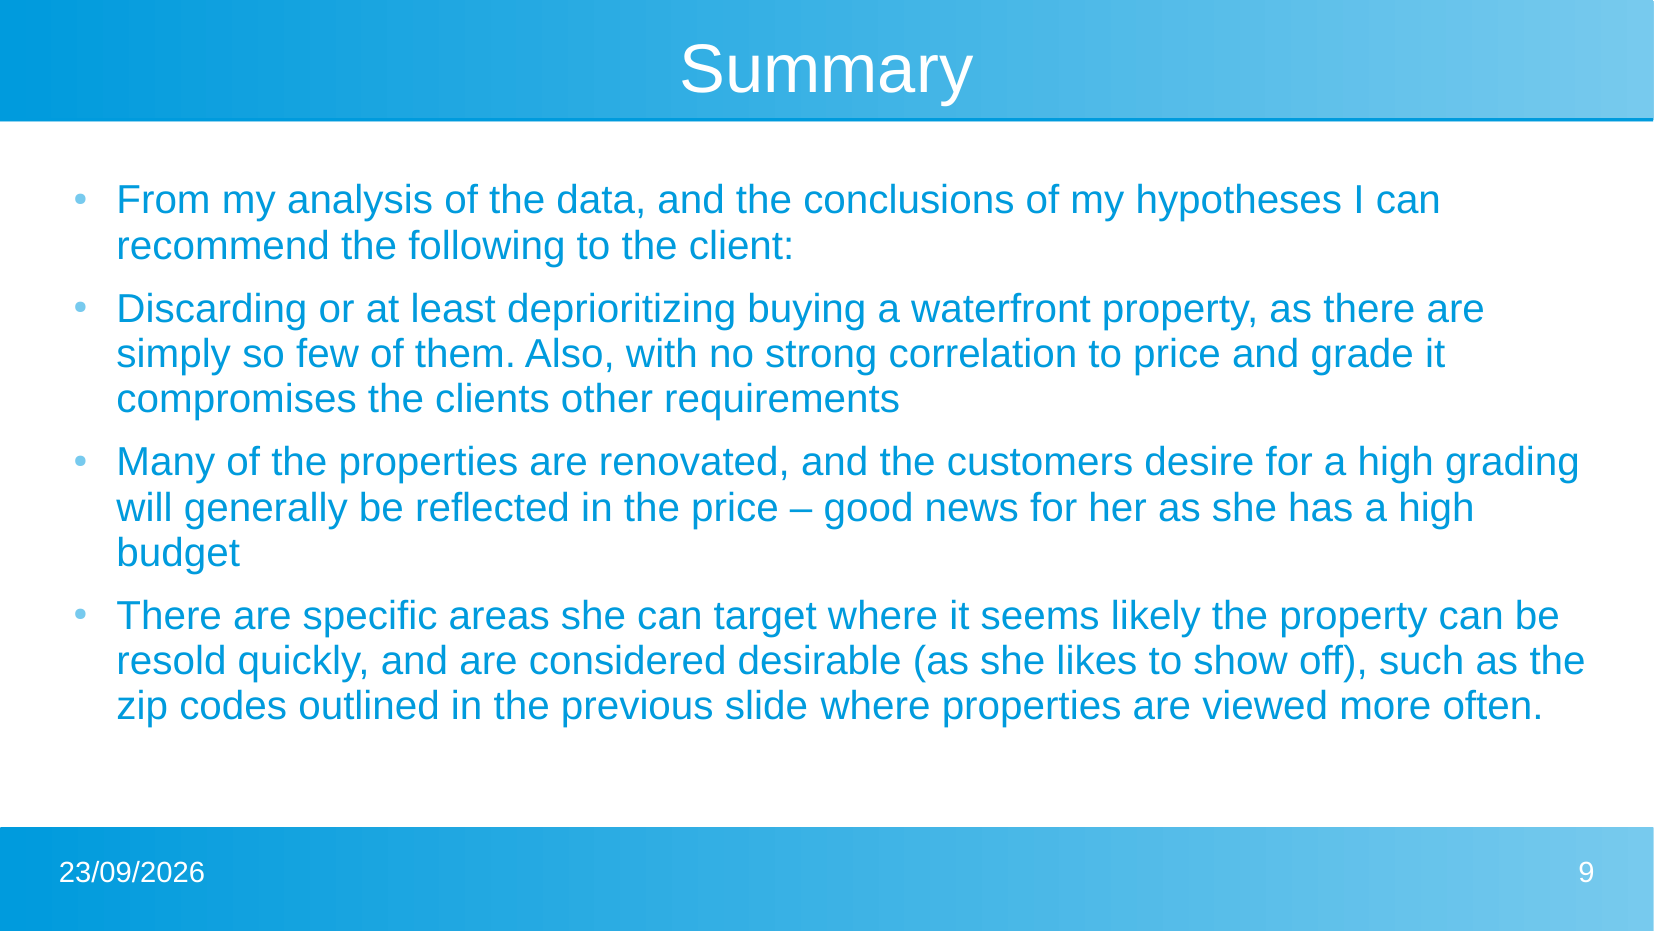

# Summary
From my analysis of the data, and the conclusions of my hypotheses I can recommend the following to the client:
Discarding or at least deprioritizing buying a waterfront property, as there are simply so few of them. Also, with no strong correlation to price and grade it compromises the clients other requirements
Many of the properties are renovated, and the customers desire for a high grading will generally be reflected in the price – good news for her as she has a high budget
There are specific areas she can target where it seems likely the property can be resold quickly, and are considered desirable (as she likes to show off), such as the zip codes outlined in the previous slide where properties are viewed more often.
9